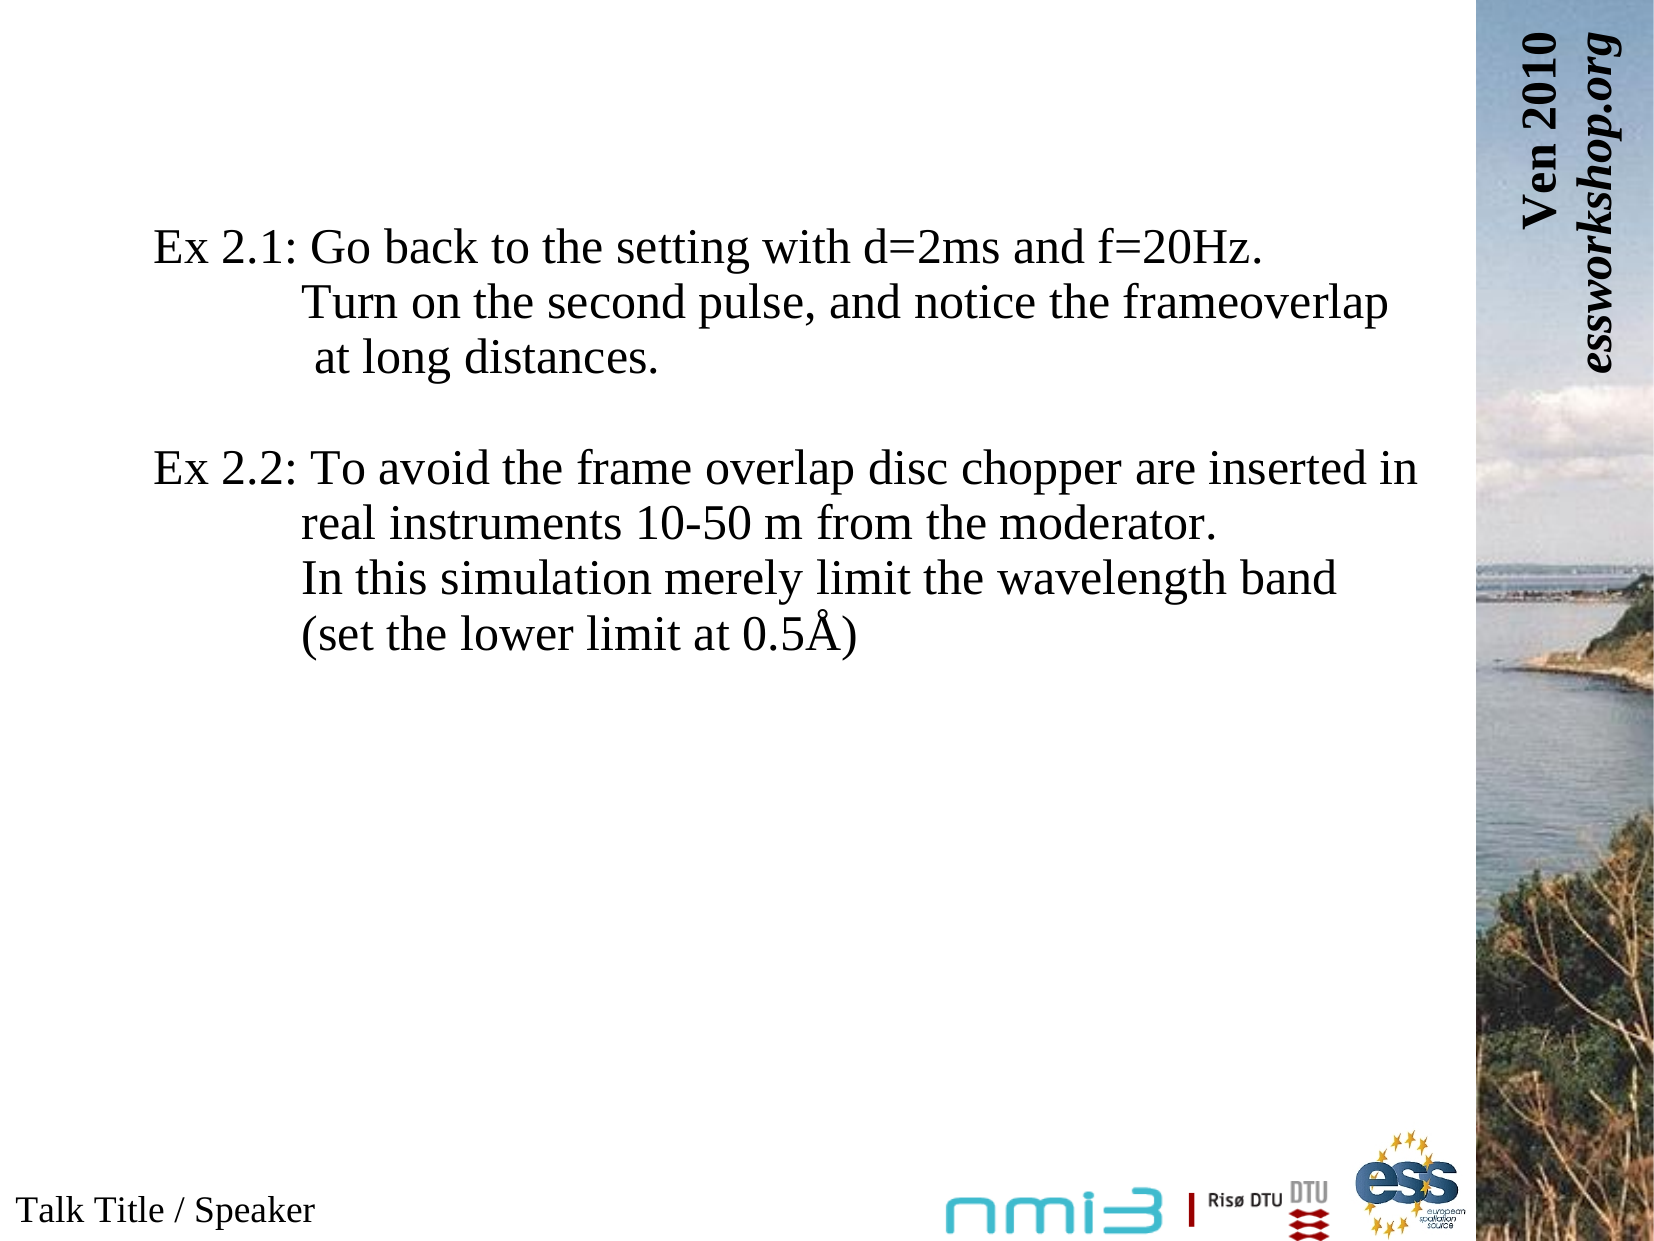

Ex 2.1: Go back to the setting with d=2ms and f=20Hz.
		Turn on the second pulse, and notice the frameoverlap
		 at long distances.
Ex 2.2: To avoid the frame overlap disc chopper are inserted in
		real instruments 10-50 m from the moderator.
		In this simulation merely limit the wavelength band
		(set the lower limit at 0.5Å)